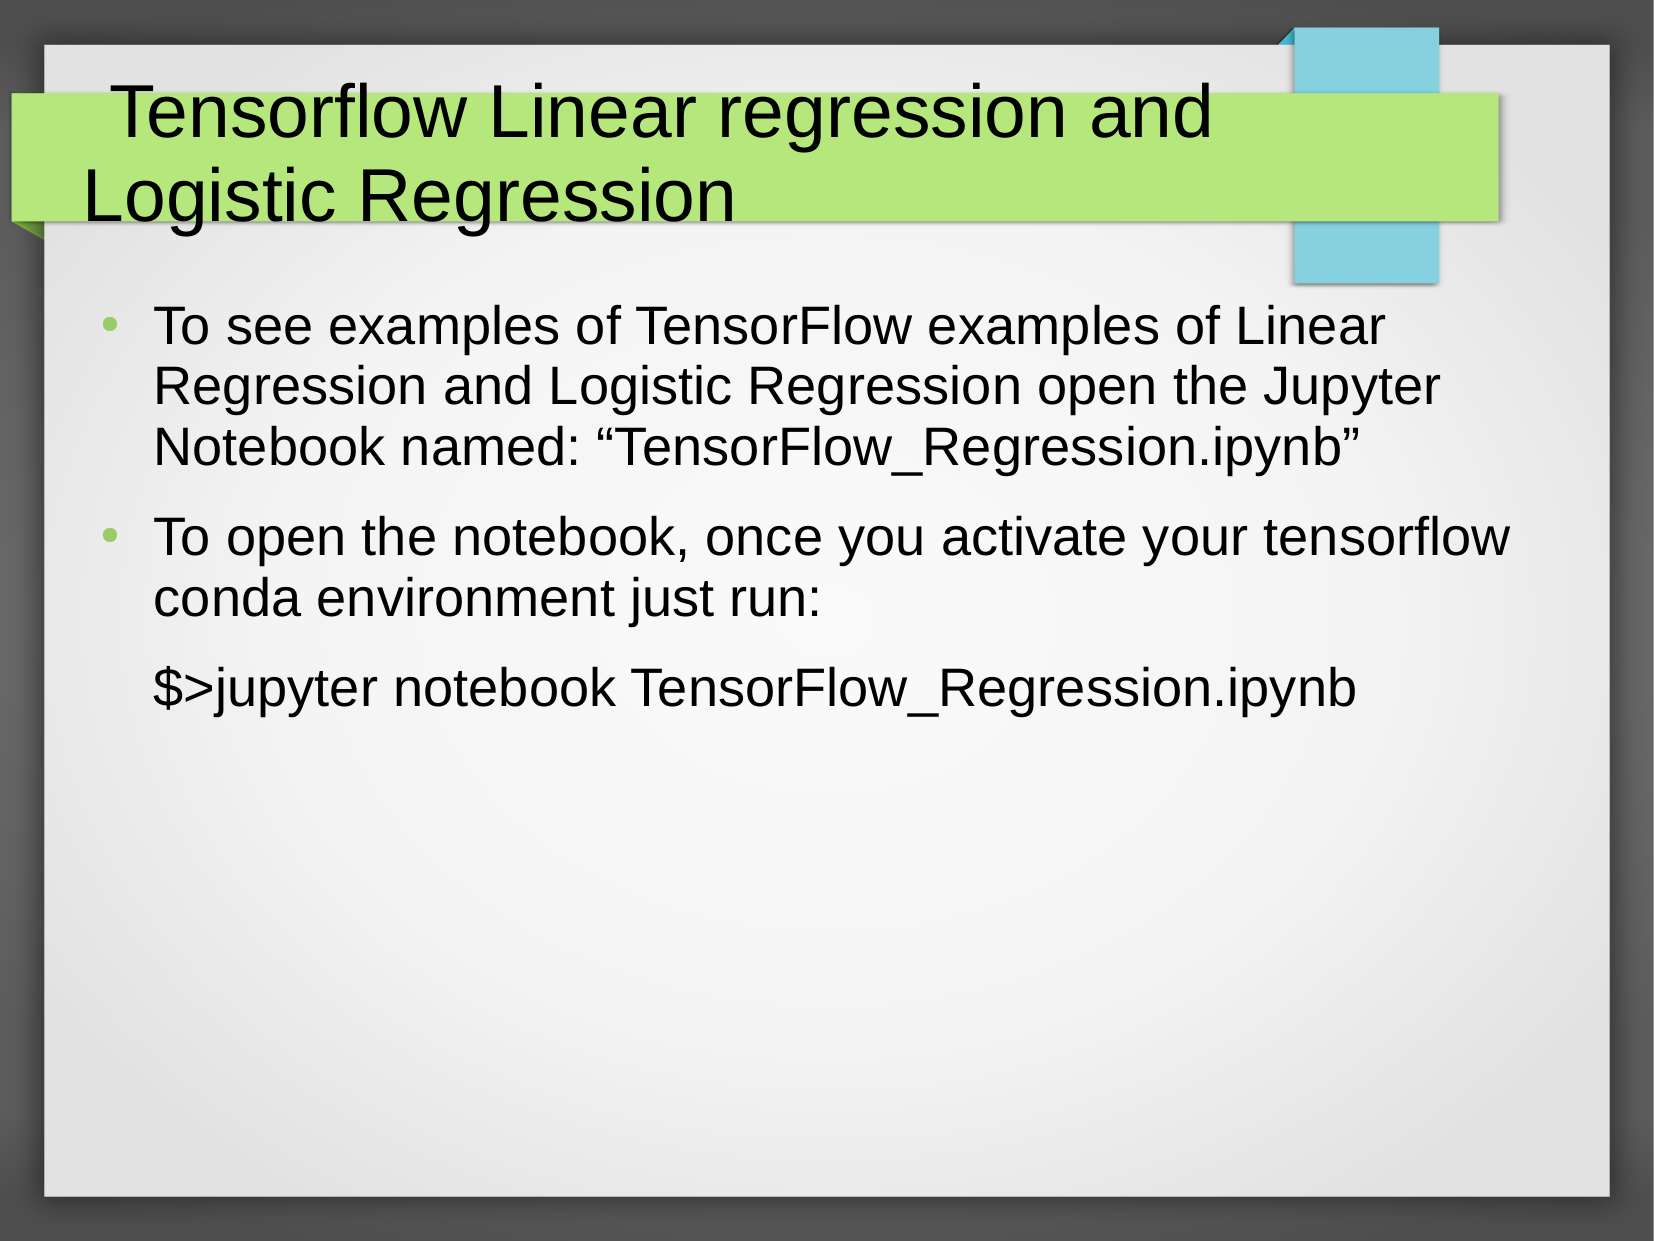

# Tensorflow Linear regression and Logistic Regression
To see examples of TensorFlow examples of Linear Regression and Logistic Regression open the Jupyter Notebook named: “TensorFlow_Regression.ipynb”
To open the notebook, once you activate your tensorflow conda environment just run:
$>jupyter notebook TensorFlow_Regression.ipynb